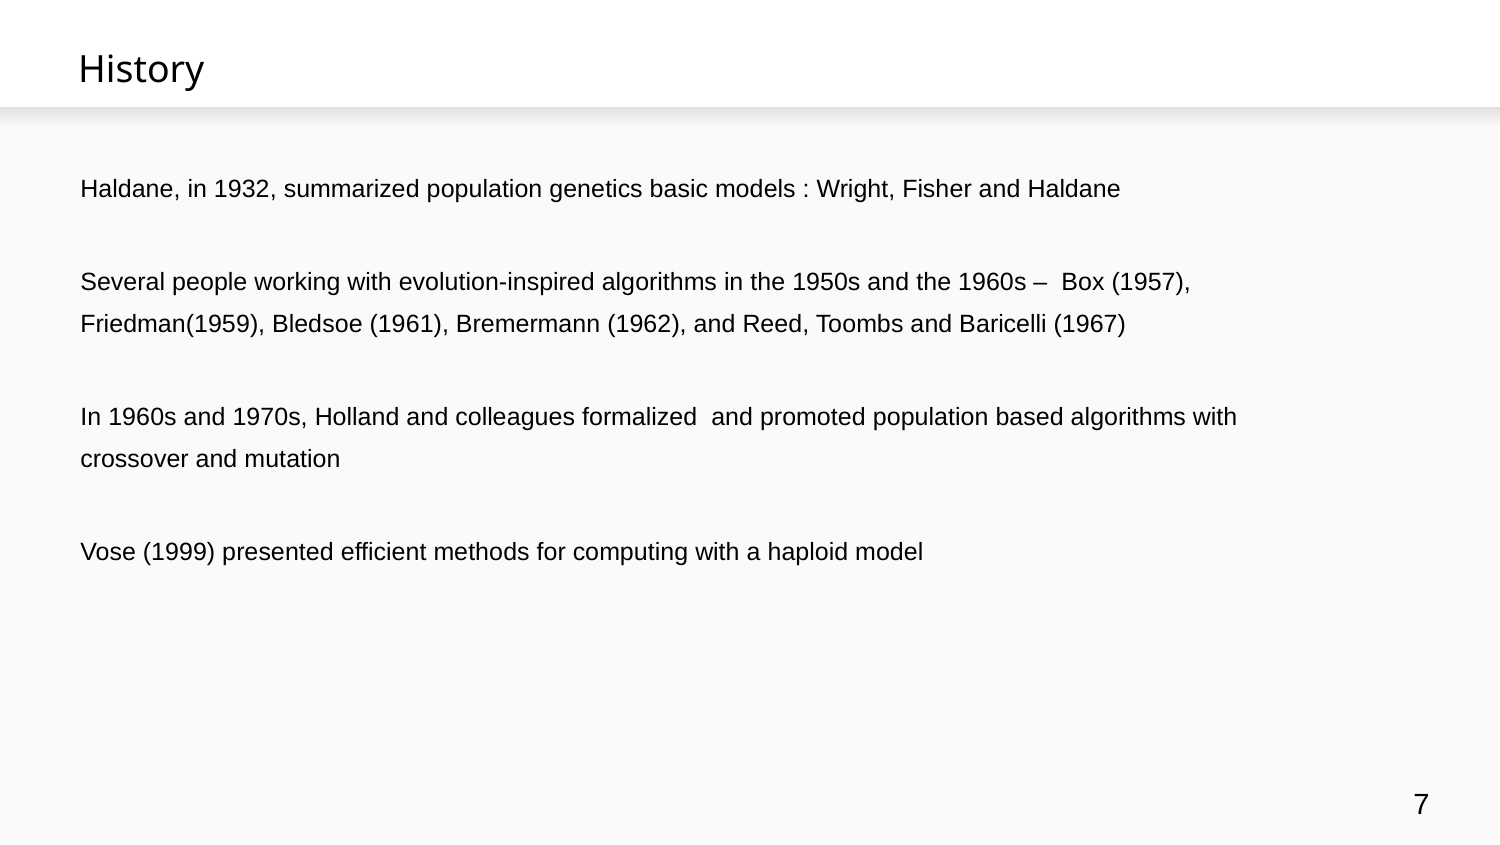

# History
Haldane, in 1932, summarized population genetics basic models : Wright, Fisher and Haldane
Several people working with evolution-inspired algorithms in the 1950s and the 1960s – Box (1957), Friedman(1959), Bledsoe (1961), Bremermann (1962), and Reed, Toombs and Baricelli (1967)
In 1960s and 1970s, Holland and colleagues formalized and promoted population based algorithms with crossover and mutation
Vose (1999) presented efficient methods for computing with a haploid model
7